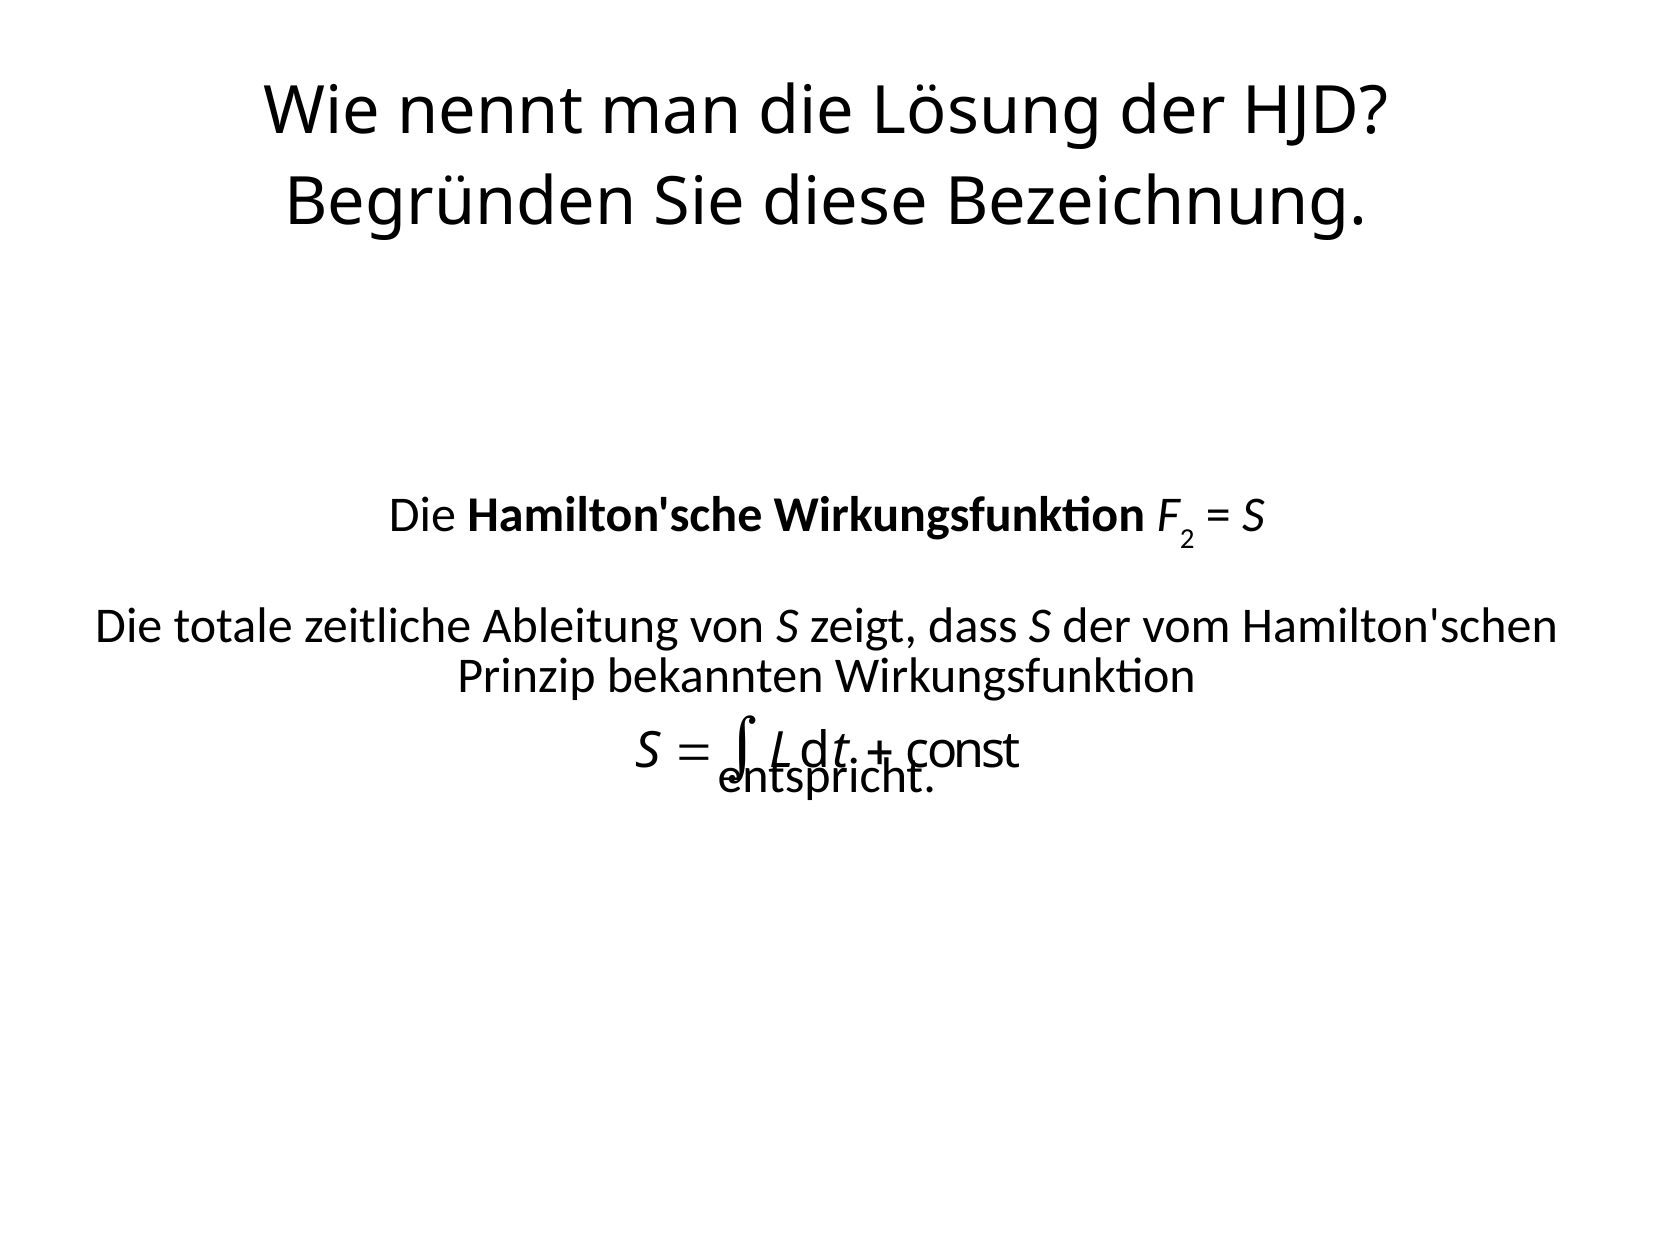

# Wie nennt man die Lösung der HJD? Begründen Sie diese Bezeichnung.
Die Hamilton'sche Wirkungsfunktion F2 = S
Die totale zeitliche Ableitung von S zeigt, dass S der vom Hamilton'schen Prinzip bekannten Wirkungsfunktion
entspricht.